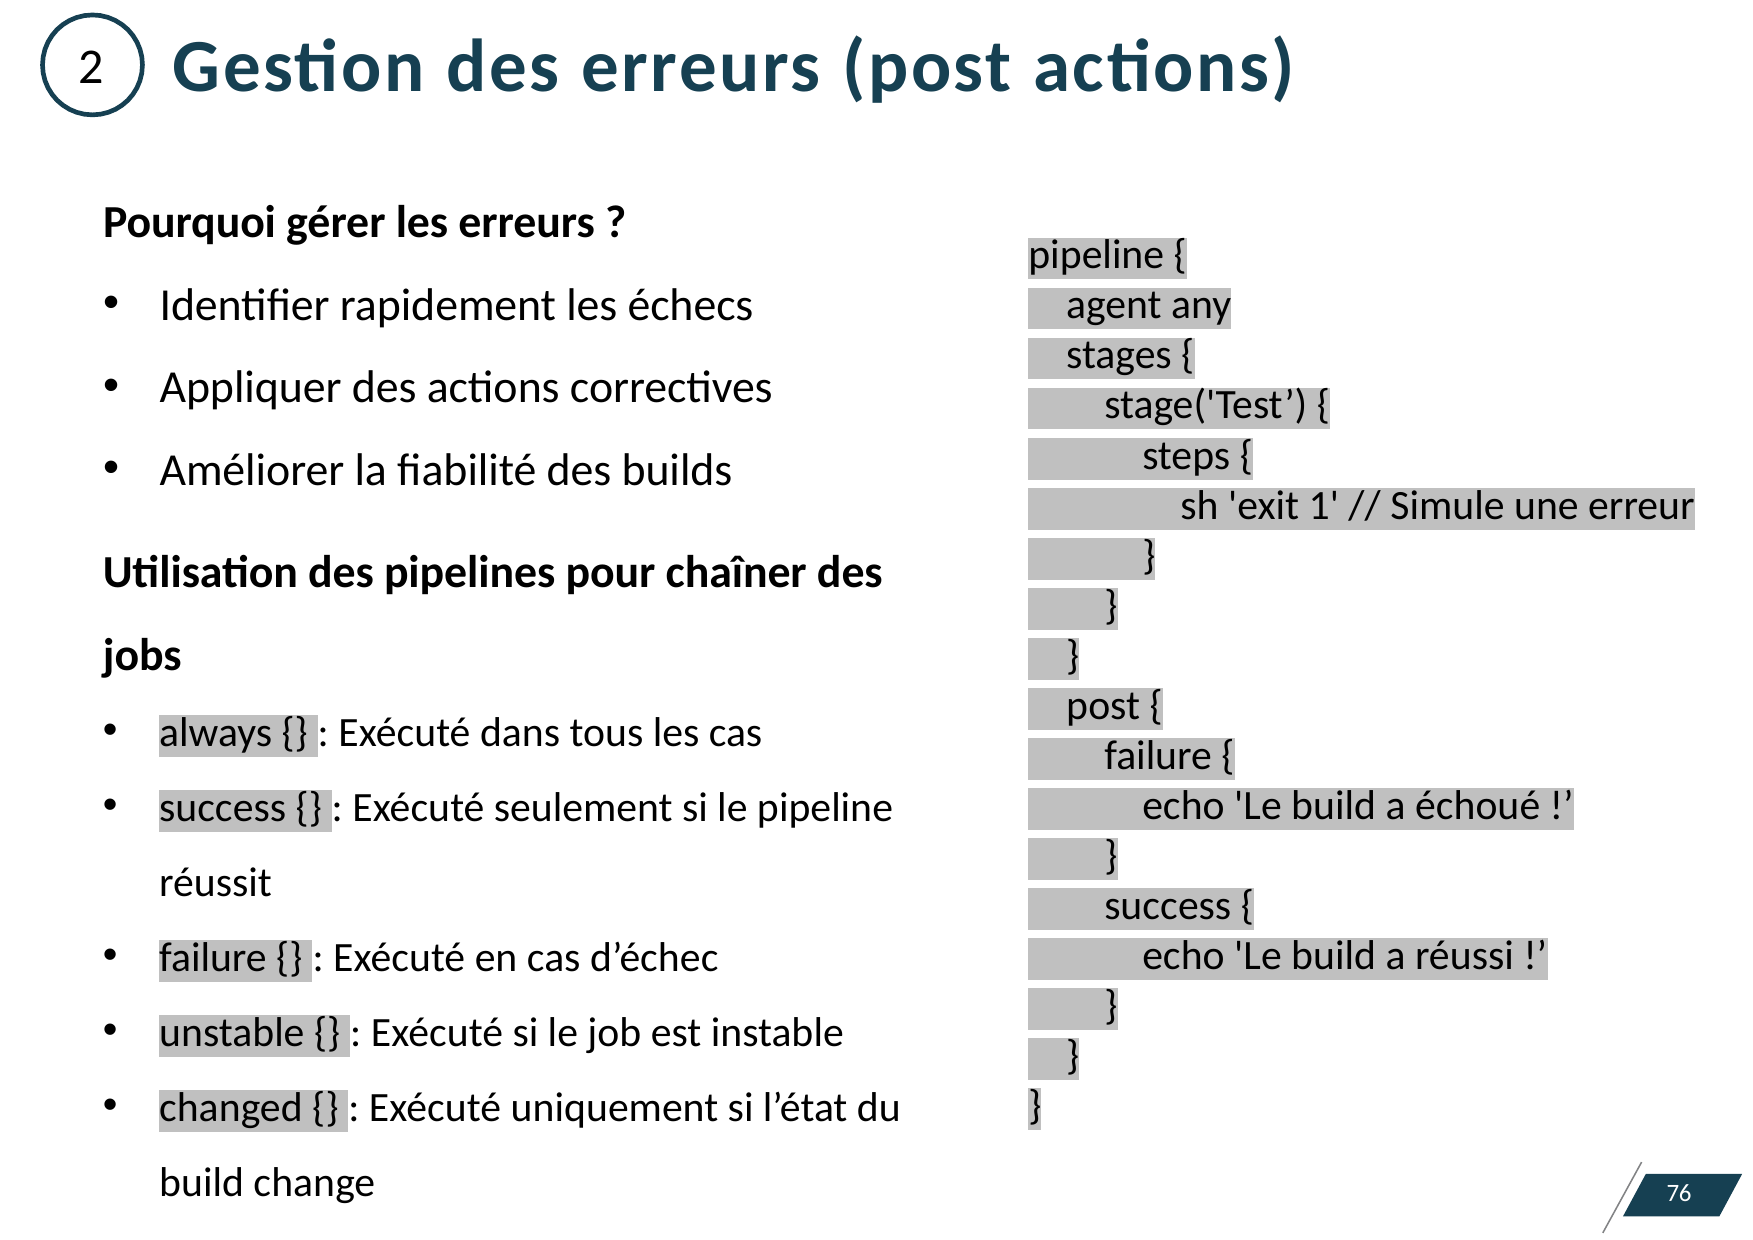

# Gestion des erreurs (post actions)
2
Pourquoi gérer les erreurs ?
Identifier rapidement les échecs
Appliquer des actions correctives
Améliorer la fiabilité des builds
pipeline {
 agent any
 stages {
 stage('Test’) {
 steps {
 sh 'exit 1' // Simule une erreur
 }
 }
 }
 post {
 failure {
 echo 'Le build a échoué !’
 }
 success {
 echo 'Le build a réussi !’
 }
 }
}
Utilisation des pipelines pour chaîner des jobs
always {} : Exécuté dans tous les cas
success {} : Exécuté seulement si le pipeline réussit
failure {} : Exécuté en cas d’échec
unstable {} : Exécuté si le job est instable
changed {} : Exécuté uniquement si l’état du build change
76